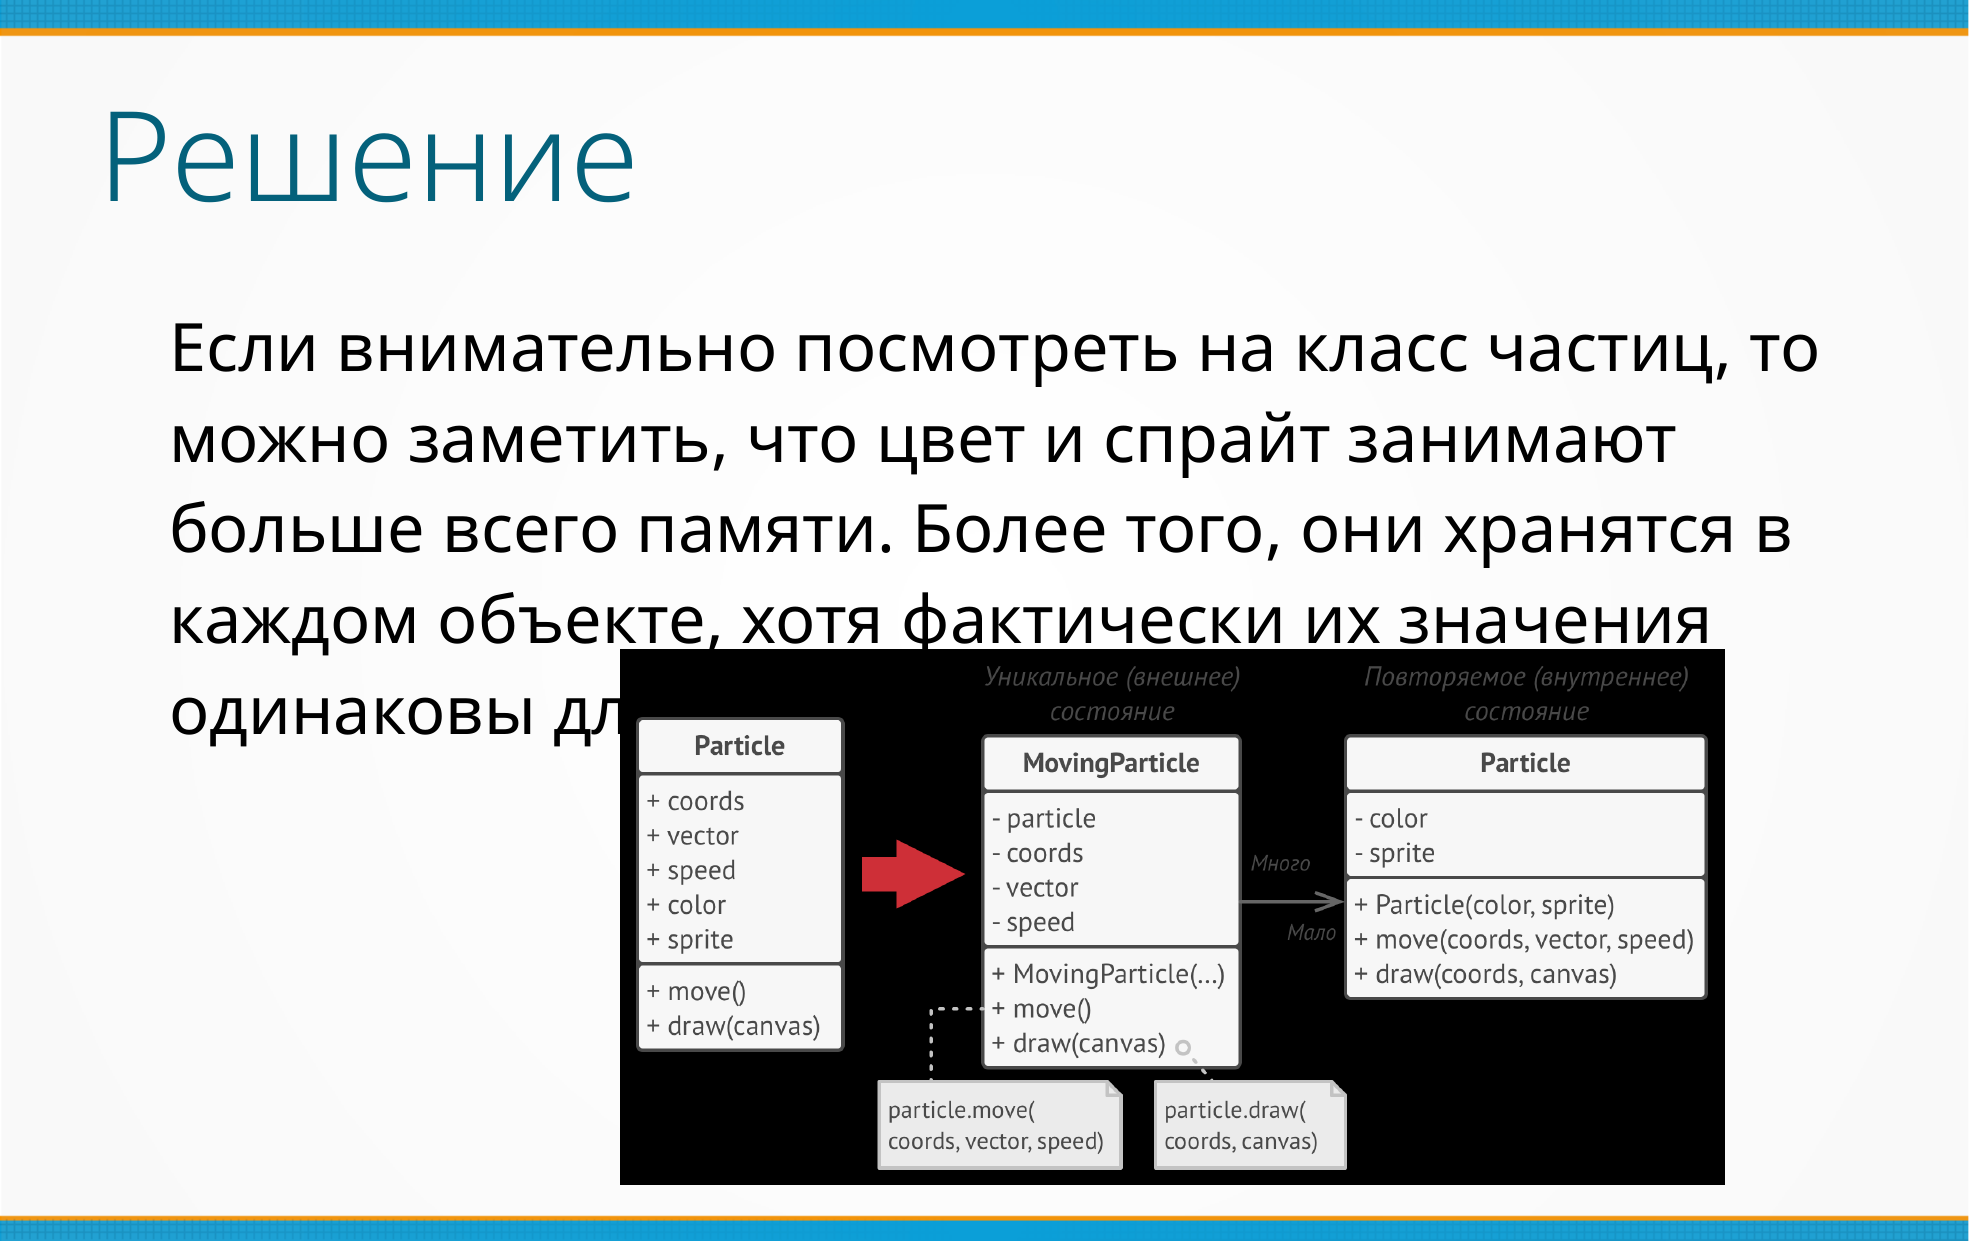

# Решение
Если внимательно посмотреть на класс частиц, то можно заметить, что цвет и спрайт занимают больше всего памяти. Более того, они хранятся в каждом объекте, хотя фактически их значения одинаковы для большинства частиц.